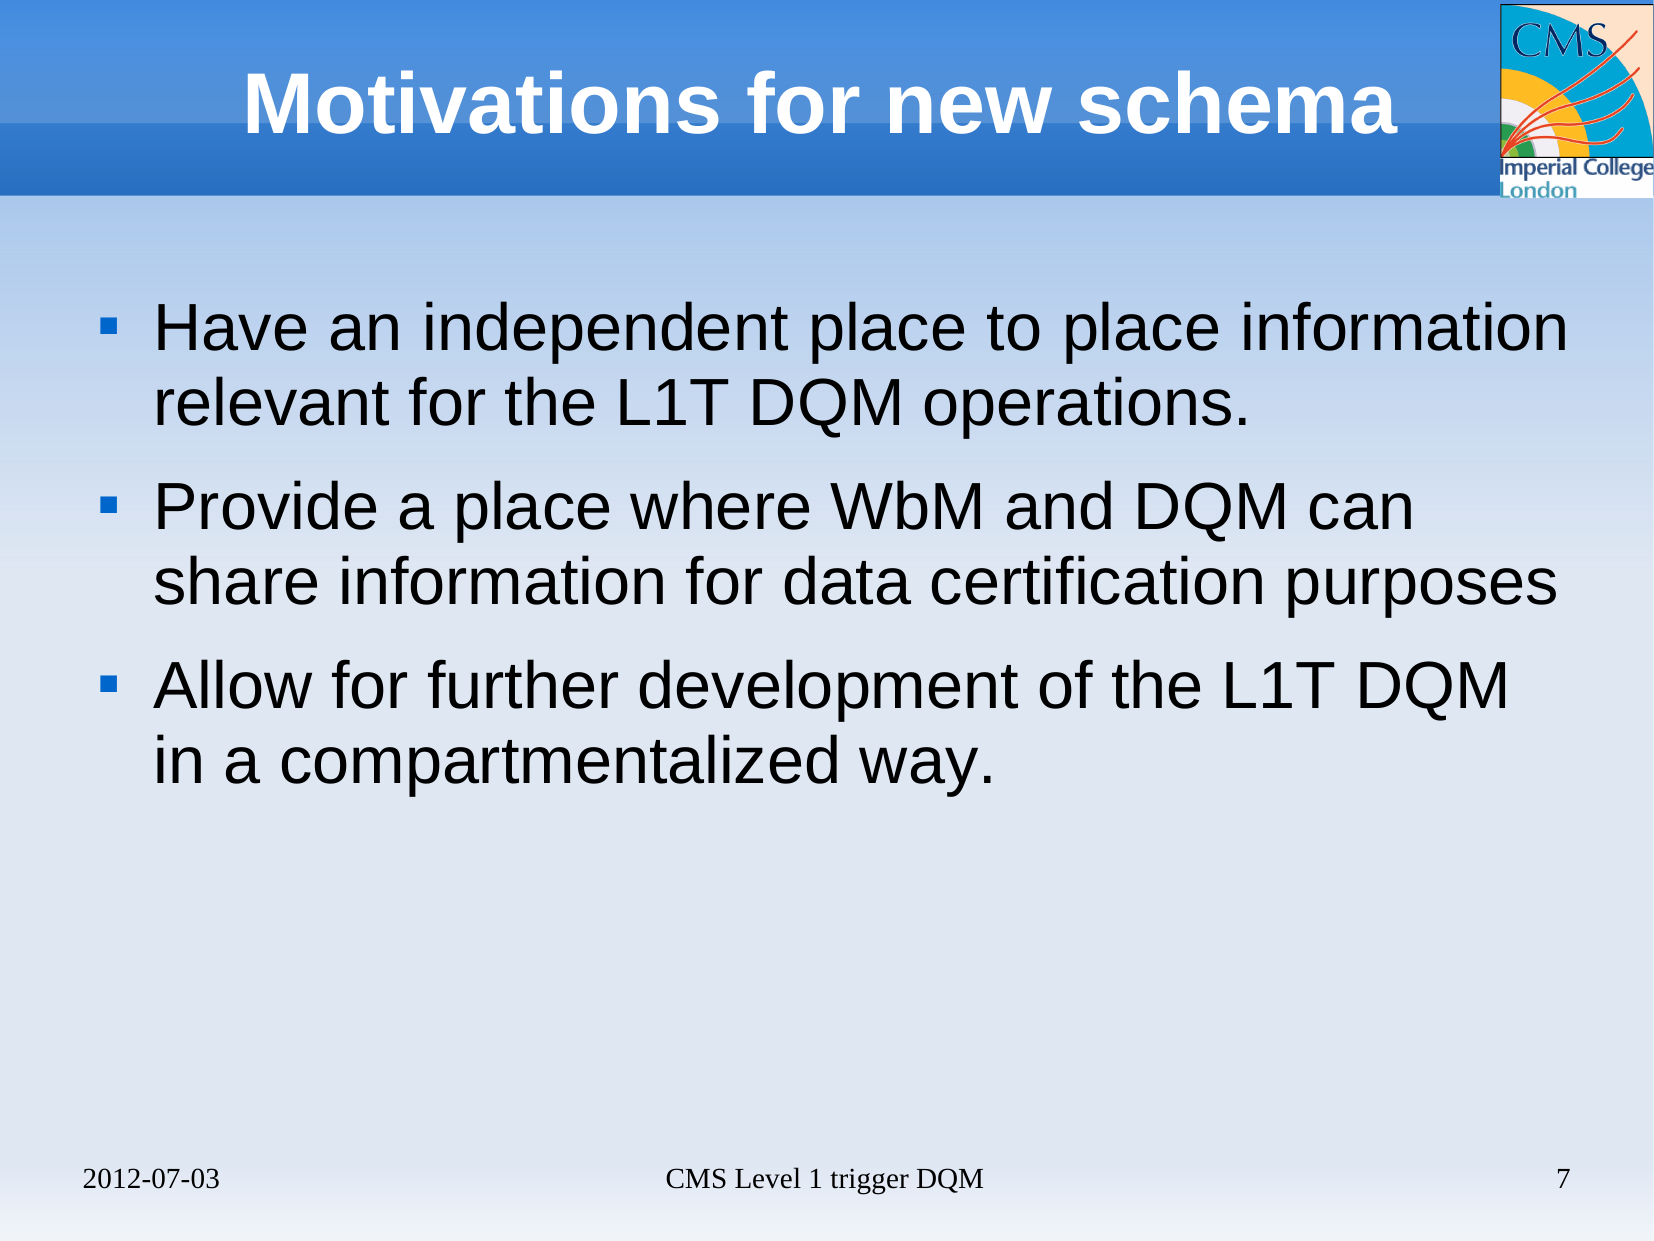

# Motivations for new schema
Have an independent place to place information relevant for the L1T DQM operations.
Provide a place where WbM and DQM can share information for data certification purposes
Allow for further development of the L1T DQM in a compartmentalized way.
2012-07-03
CMS Level 1 trigger DQM
7